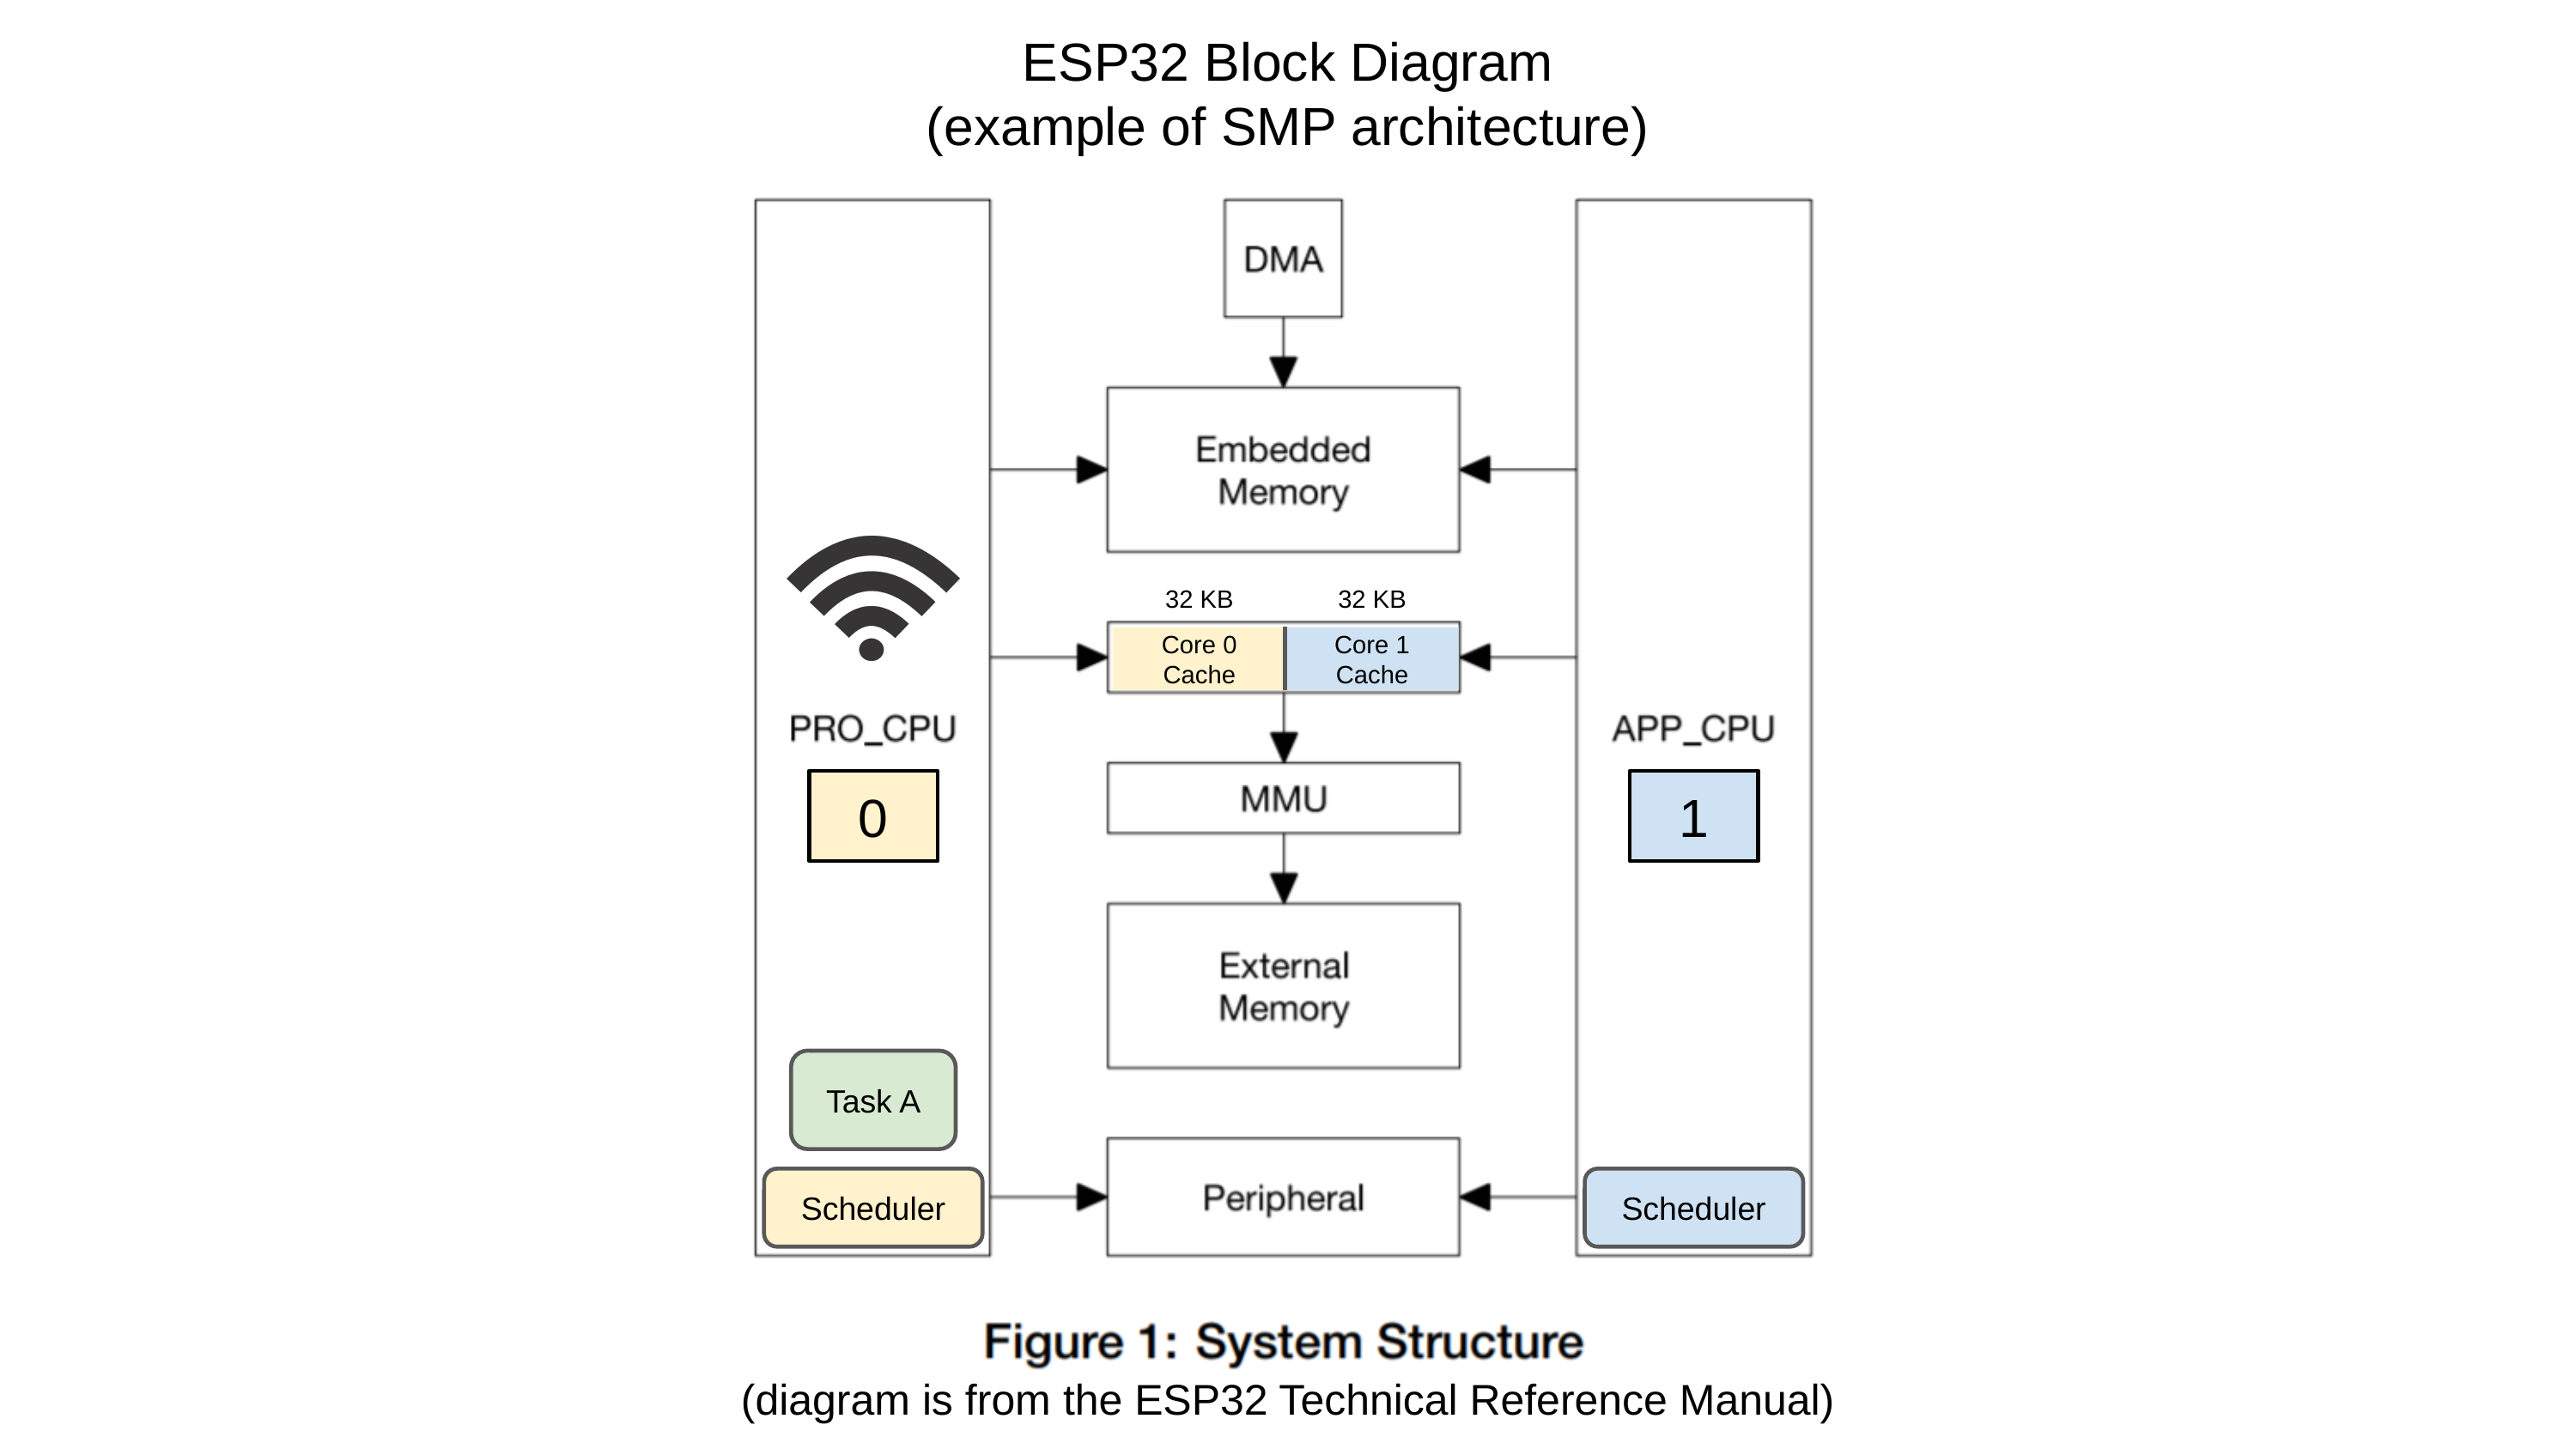

ESP32 Block Diagram
(example of SMP architecture)
32 KB
32 KB
Core 0 Cache
Core 1 Cache
0
1
Task A
Scheduler
Scheduler
(diagram is from the ESP32 Technical Reference Manual)